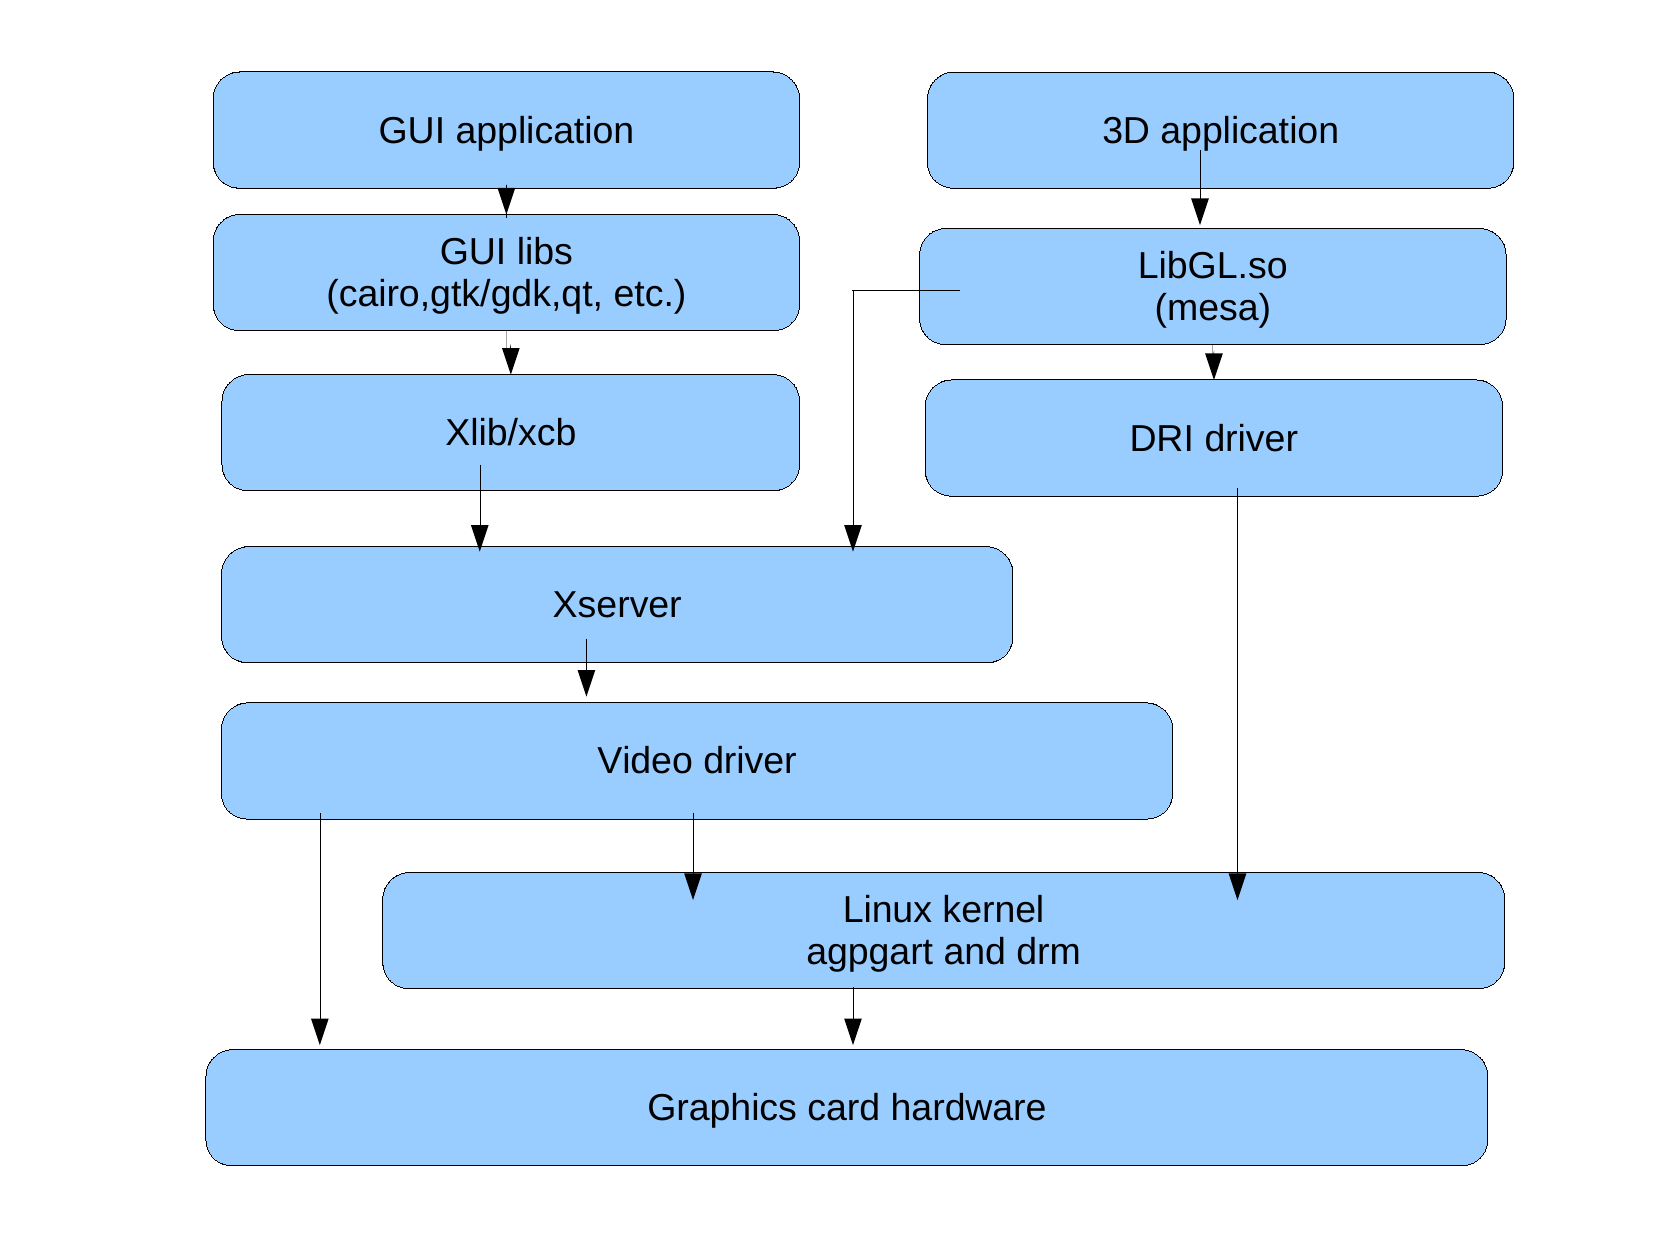

GUI application
3D application
GUI libs
(cairo,gtk/gdk,qt, etc.)
LibGL.so
(mesa)
Xlib/xcb
DRI driver
Xserver
Video driver
Linux kernel
agpgart and drm
Graphics card hardware